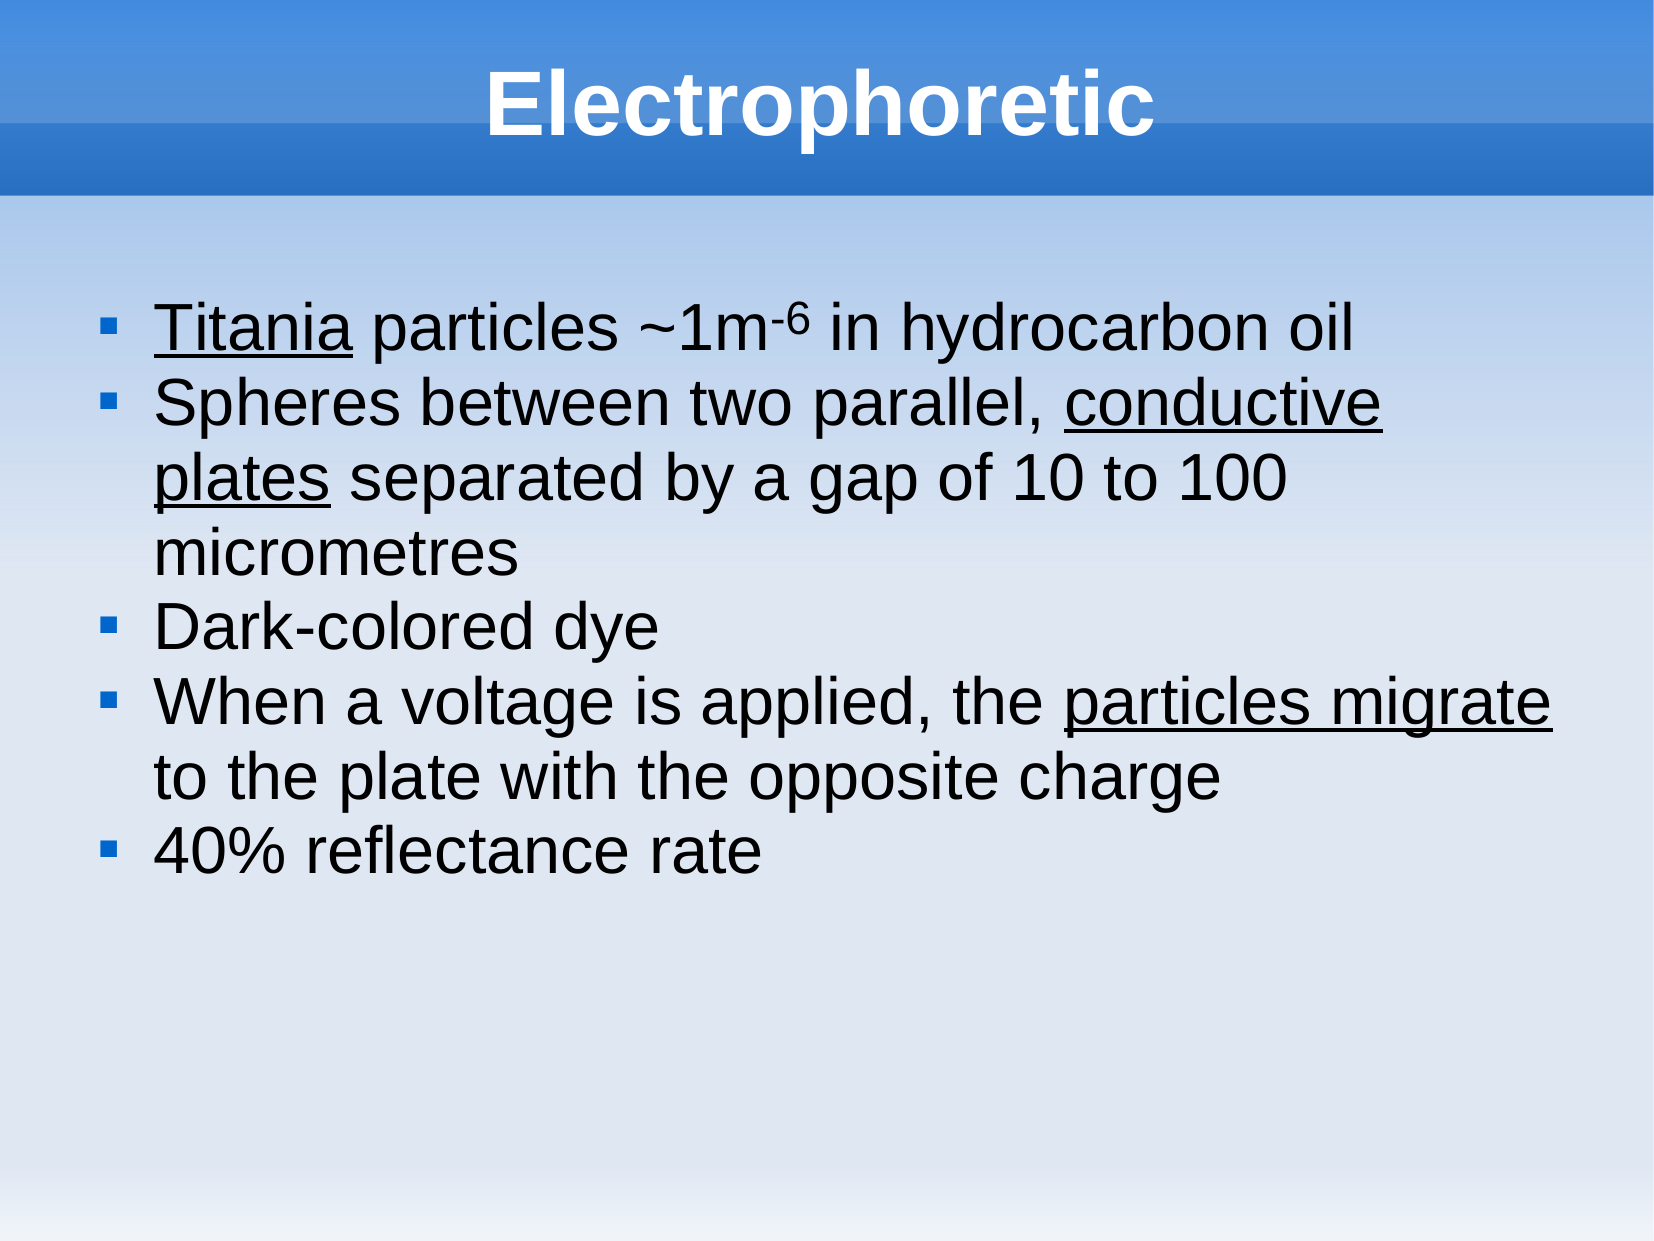

# Electrophoretic
Titania particles ~1m-6 in hydrocarbon oil
Spheres between two parallel, conductive plates separated by a gap of 10 to 100 micrometres
Dark-colored dye
When a voltage is applied, the particles migrate to the plate with the opposite charge
40% reflectance rate